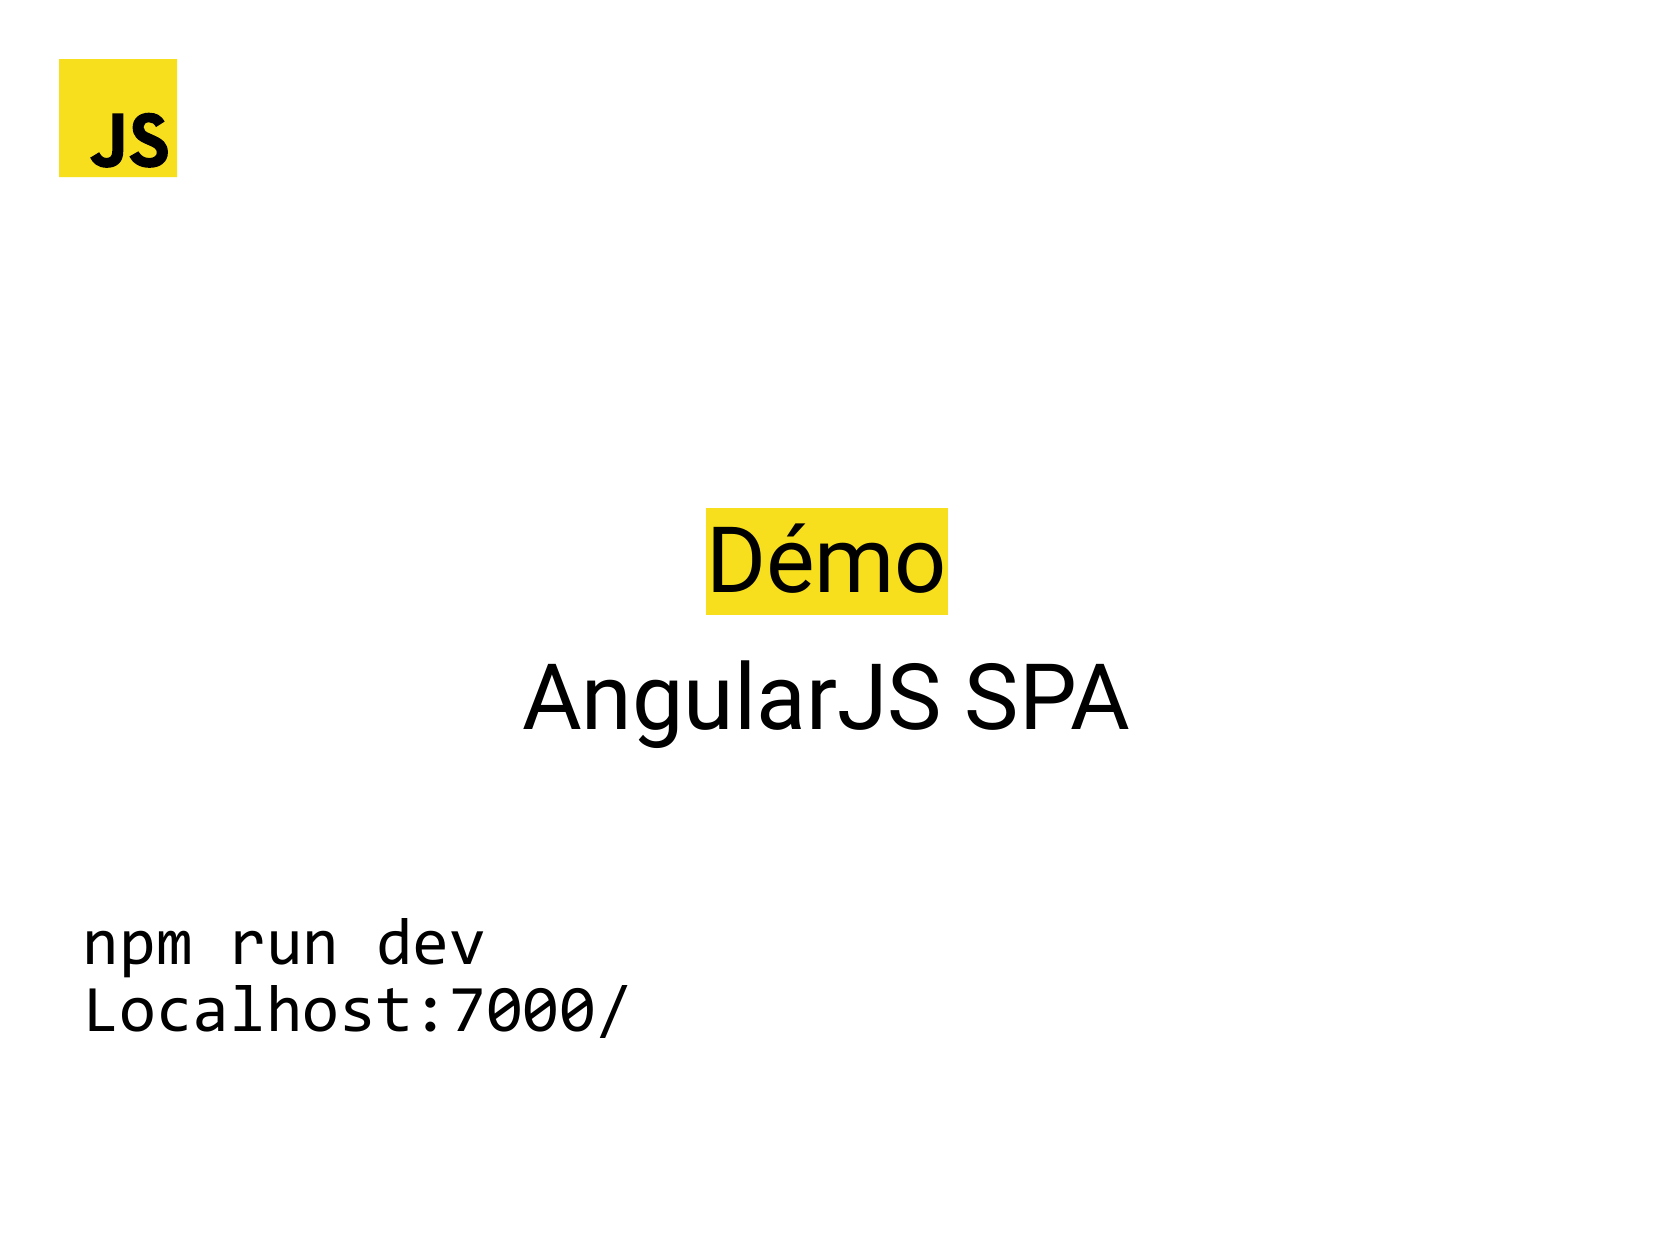

#
Démo
AngularJS SPA
npm run dev
Localhost:7000/